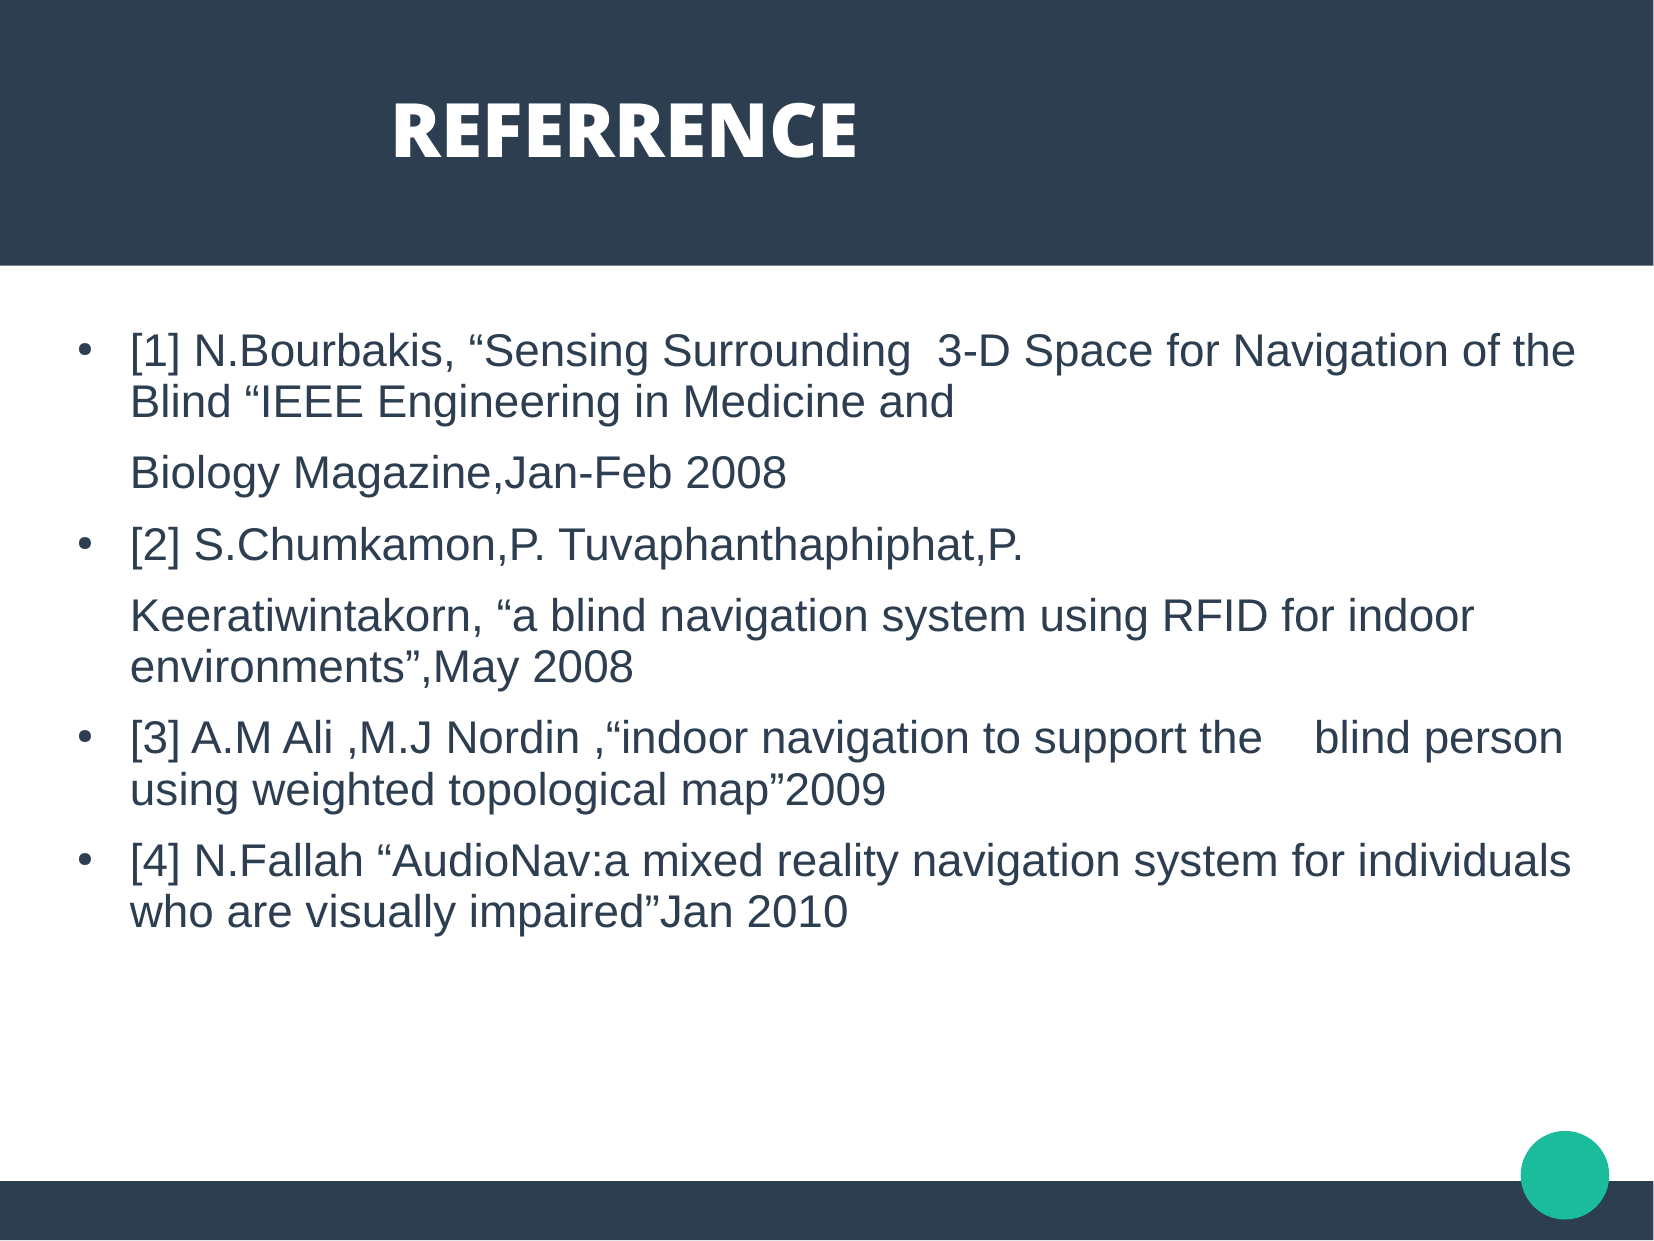

# REFERRENCE
[1] N.Bourbakis, “Sensing Surrounding 3-D Space for Navigation of the Blind “IEEE Engineering in Medicine and
Biology Magazine,Jan-Feb 2008
[2] S.Chumkamon,P. Tuvaphanthaphiphat,P.
Keeratiwintakorn, “a blind navigation system using RFID for indoor environments”,May 2008
[3] A.M Ali ,M.J Nordin ,“indoor navigation to support the blind person using weighted topological map”2009
[4] N.Fallah “AudioNav:a mixed reality navigation system for individuals who are visually impaired”Jan 2010